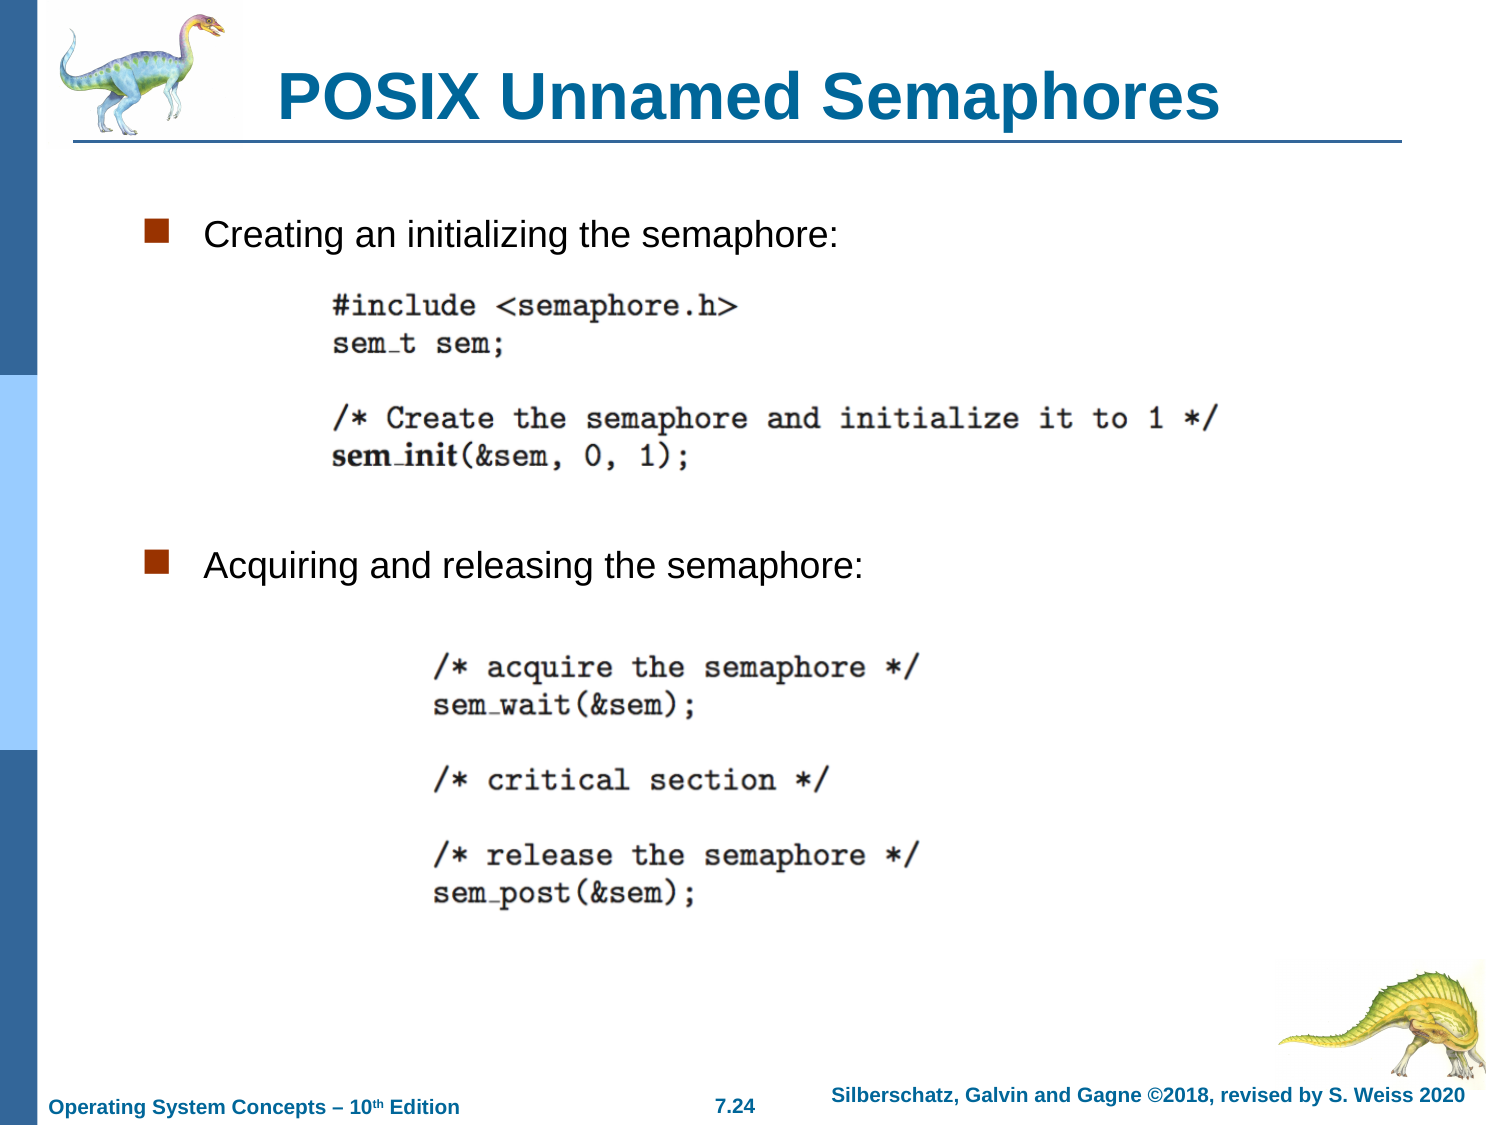

# POSIX Unnamed Semaphores
Creating an initializing the semaphore:
Acquiring and releasing the semaphore: